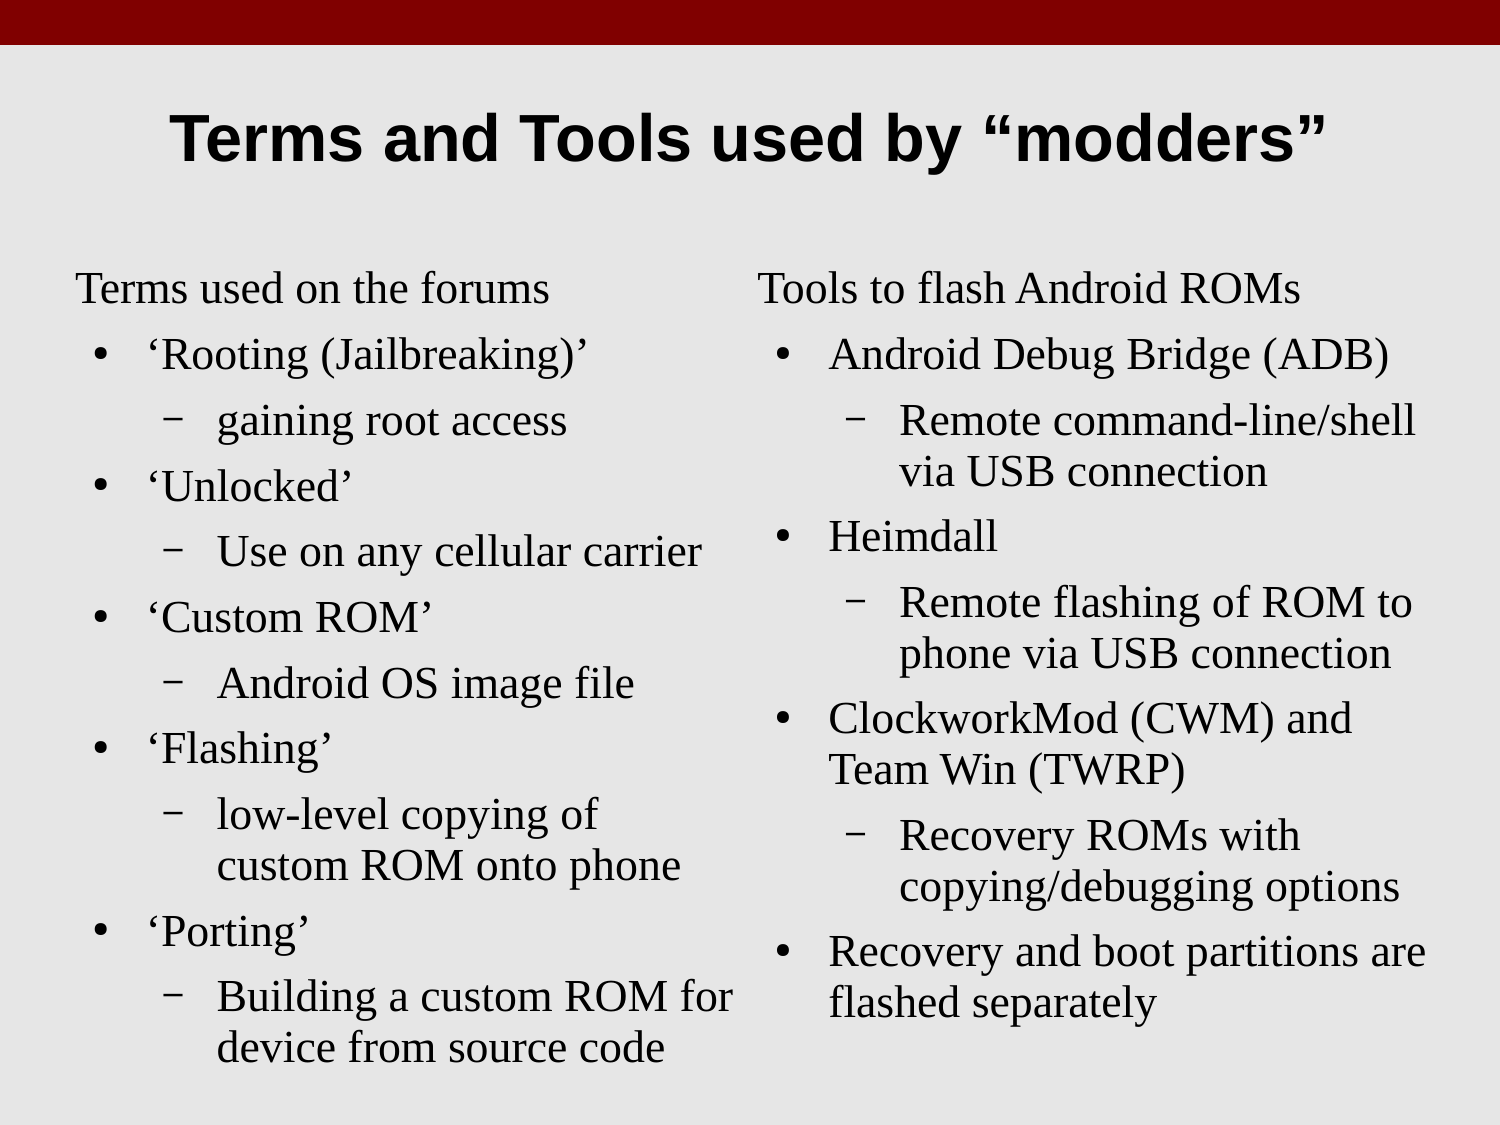

# Terms and Tools used by “modders”
Terms used on the forums
‘Rooting (Jailbreaking)’
gaining root access
‘Unlocked’
Use on any cellular carrier
‘Custom ROM’
Android OS image file
‘Flashing’
low-level copying of custom ROM onto phone
‘Porting’
Building a custom ROM for device from source code
Tools to flash Android ROMs
Android Debug Bridge (ADB)
Remote command-line/shell via USB connection
Heimdall
Remote flashing of ROM to phone via USB connection
ClockworkMod (CWM) and Team Win (TWRP)
Recovery ROMs with copying/debugging options
Recovery and boot partitions are flashed separately